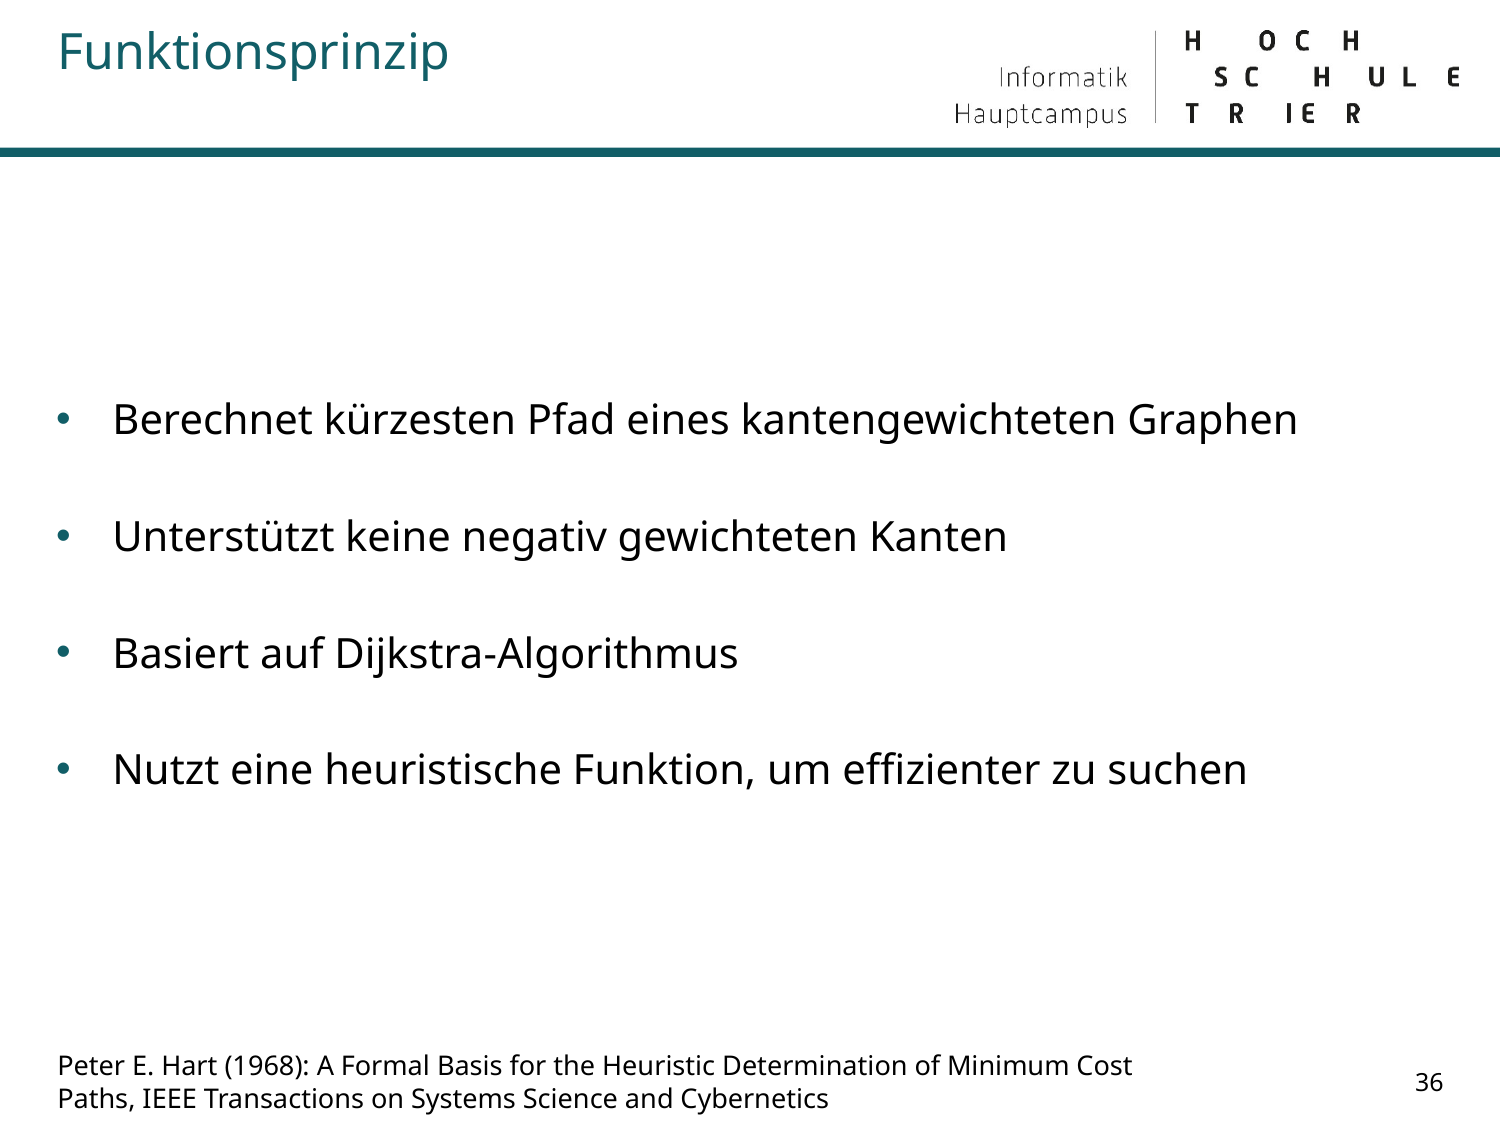

Funktionsprinzip
# Berechnet kürzesten Pfad eines kantengewichteten Graphen
Unterstützt keine negativ gewichteten Kanten
Basiert auf Dijkstra-Algorithmus
Nutzt eine heuristische Funktion, um effizienter zu suchen
Peter E. Hart (1968): A Formal Basis for the Heuristic Determination of Minimum Cost Paths, IEEE Transactions on Systems Science and Cybernetics